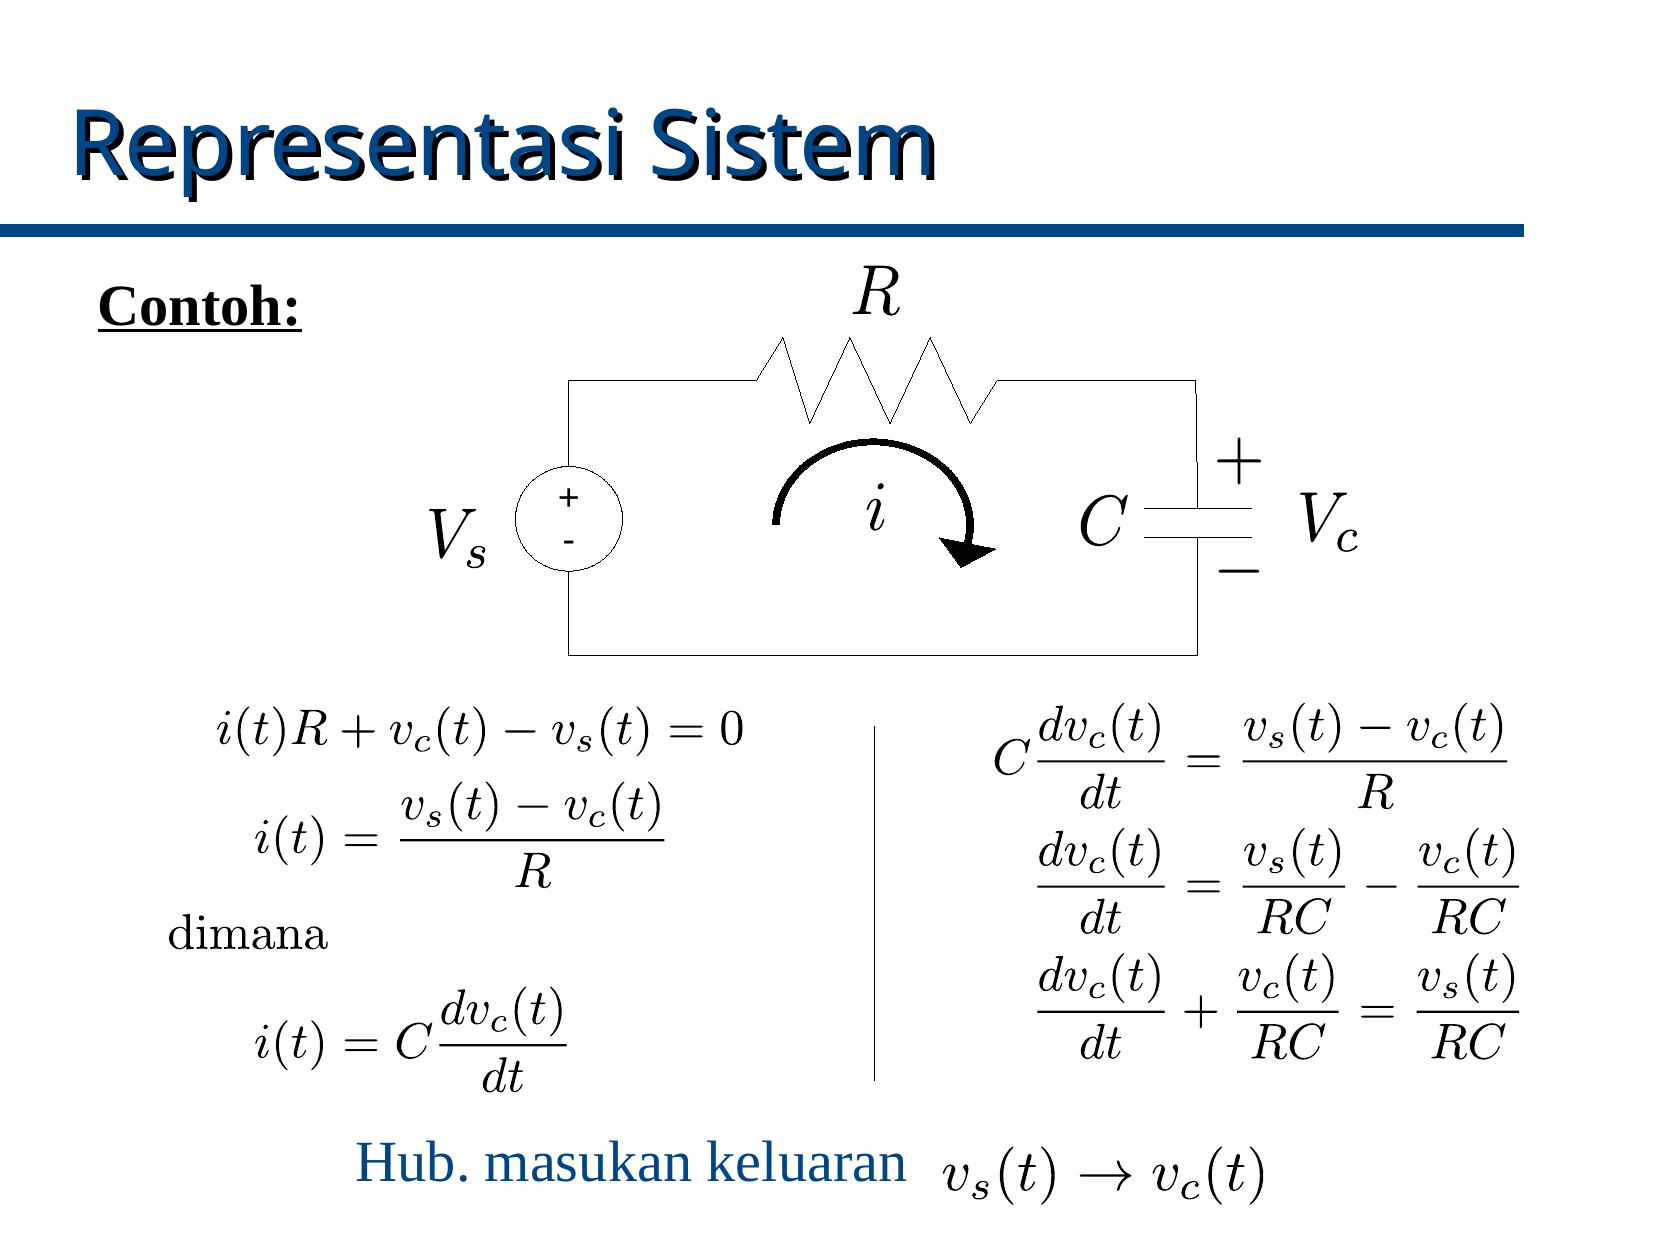

Representasi Sistem
Contoh:
+
-
Hub. masukan keluaran